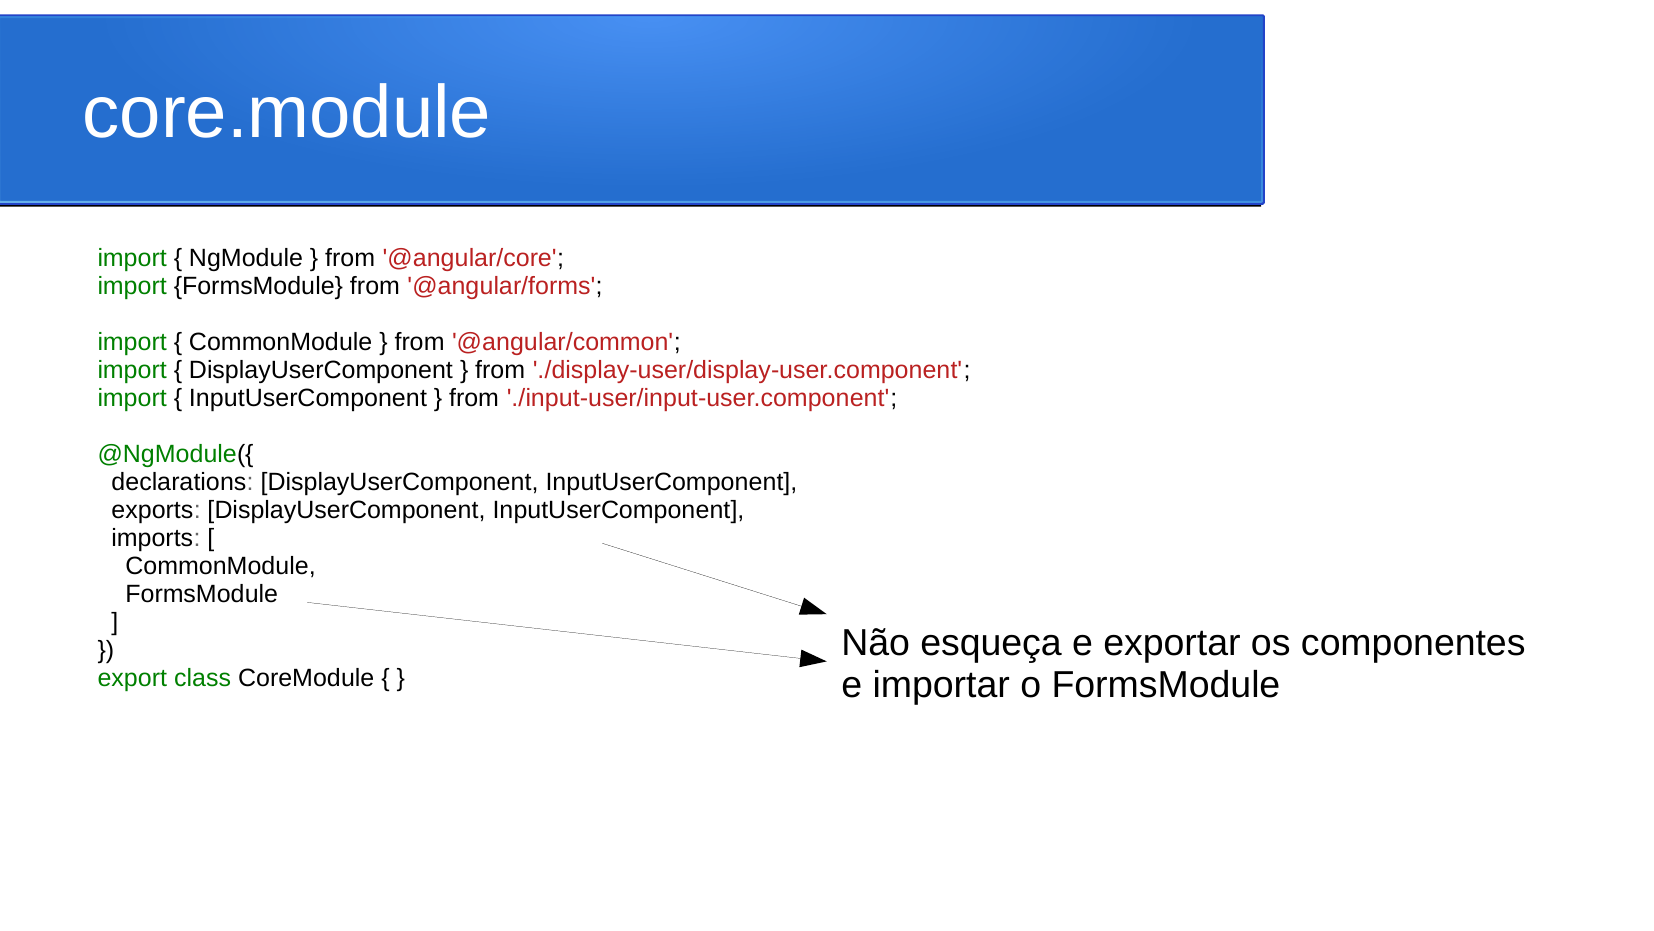

# core.module
import { NgModule } from '@angular/core';
import {FormsModule} from '@angular/forms';
import { CommonModule } from '@angular/common';
import { DisplayUserComponent } from './display-user/display-user.component';
import { InputUserComponent } from './input-user/input-user.component';
@NgModule({
 declarations: [DisplayUserComponent, InputUserComponent],
 exports: [DisplayUserComponent, InputUserComponent],
 imports: [
 CommonModule,
 FormsModule
 ]
})
export class CoreModule { }
Não esqueça e exportar os componentes
e importar o FormsModule